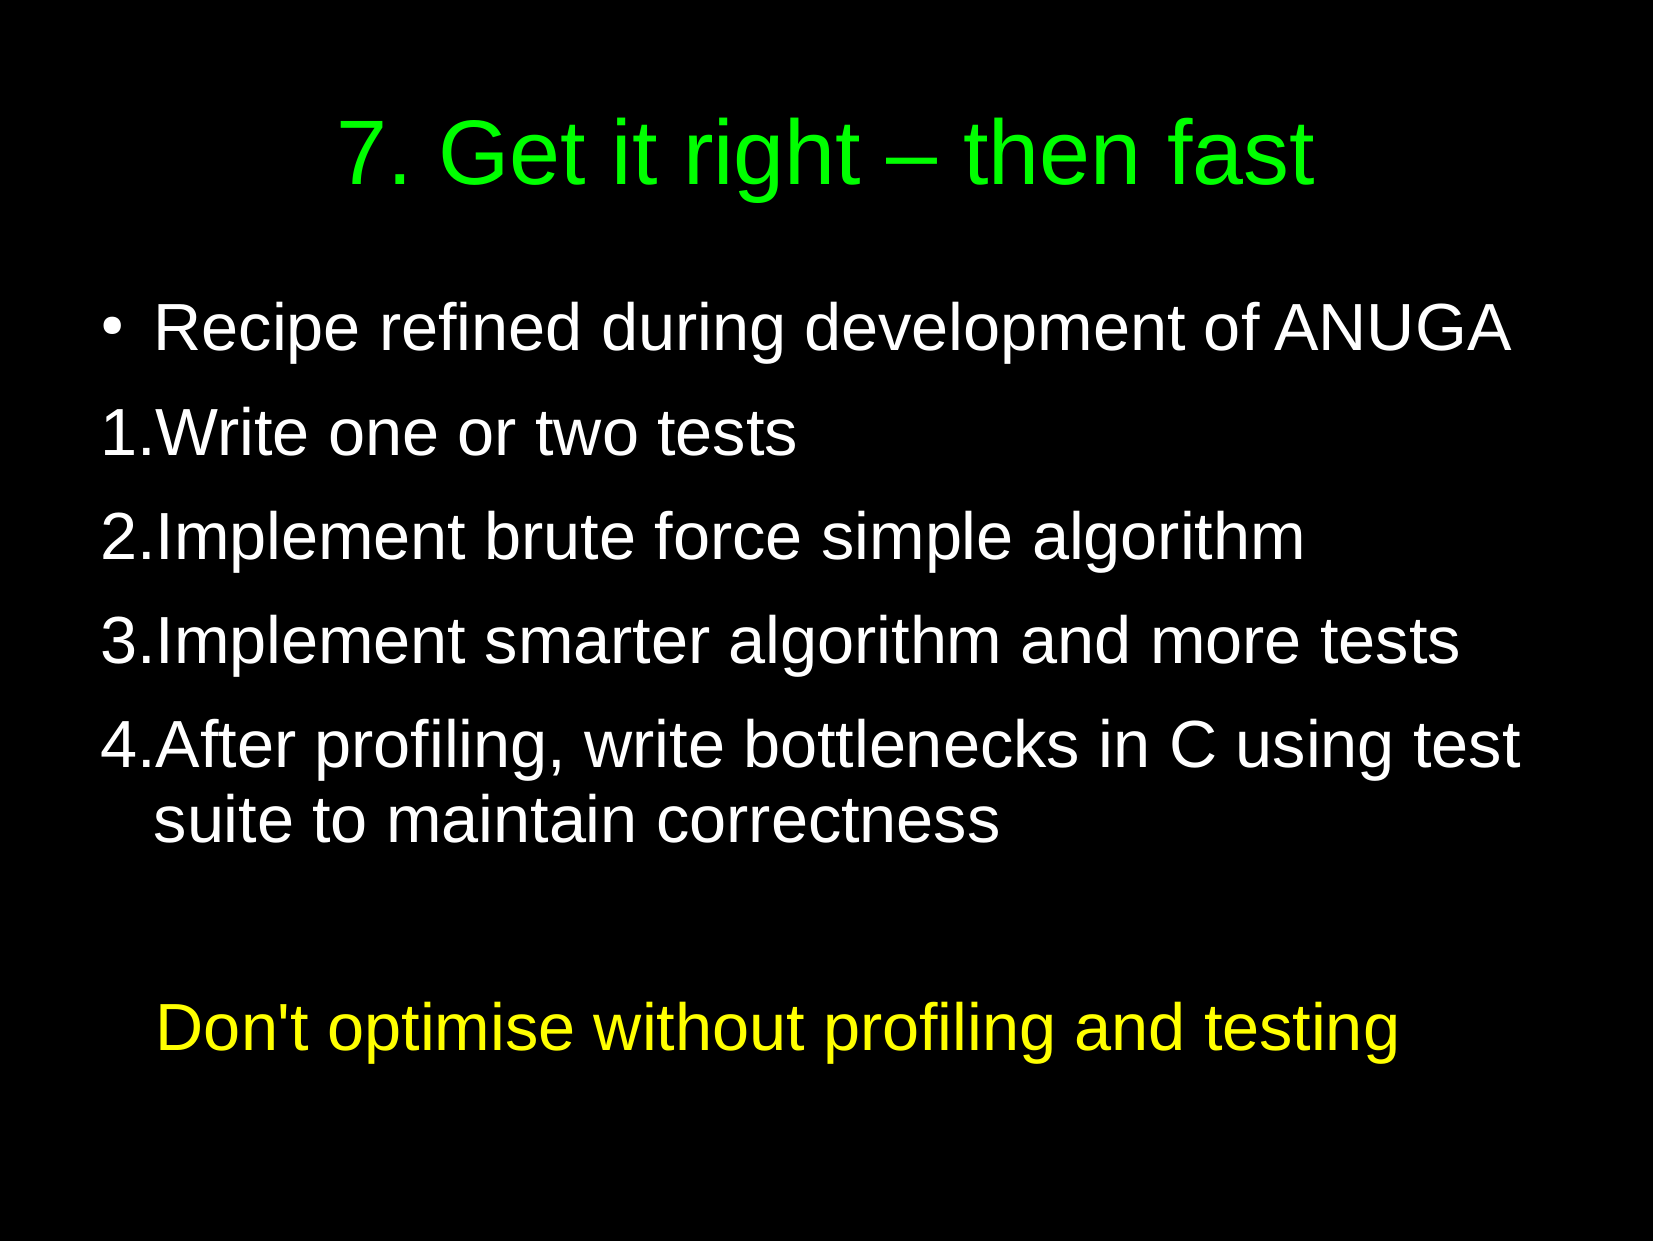

# 7. Get it right – then fast
Recipe refined during development of ANUGA
Write one or two tests
Implement brute force simple algorithm
Implement smarter algorithm and more tests
After profiling, write bottlenecks in C using test suite to maintain correctness
Don't optimise without profiling and testing